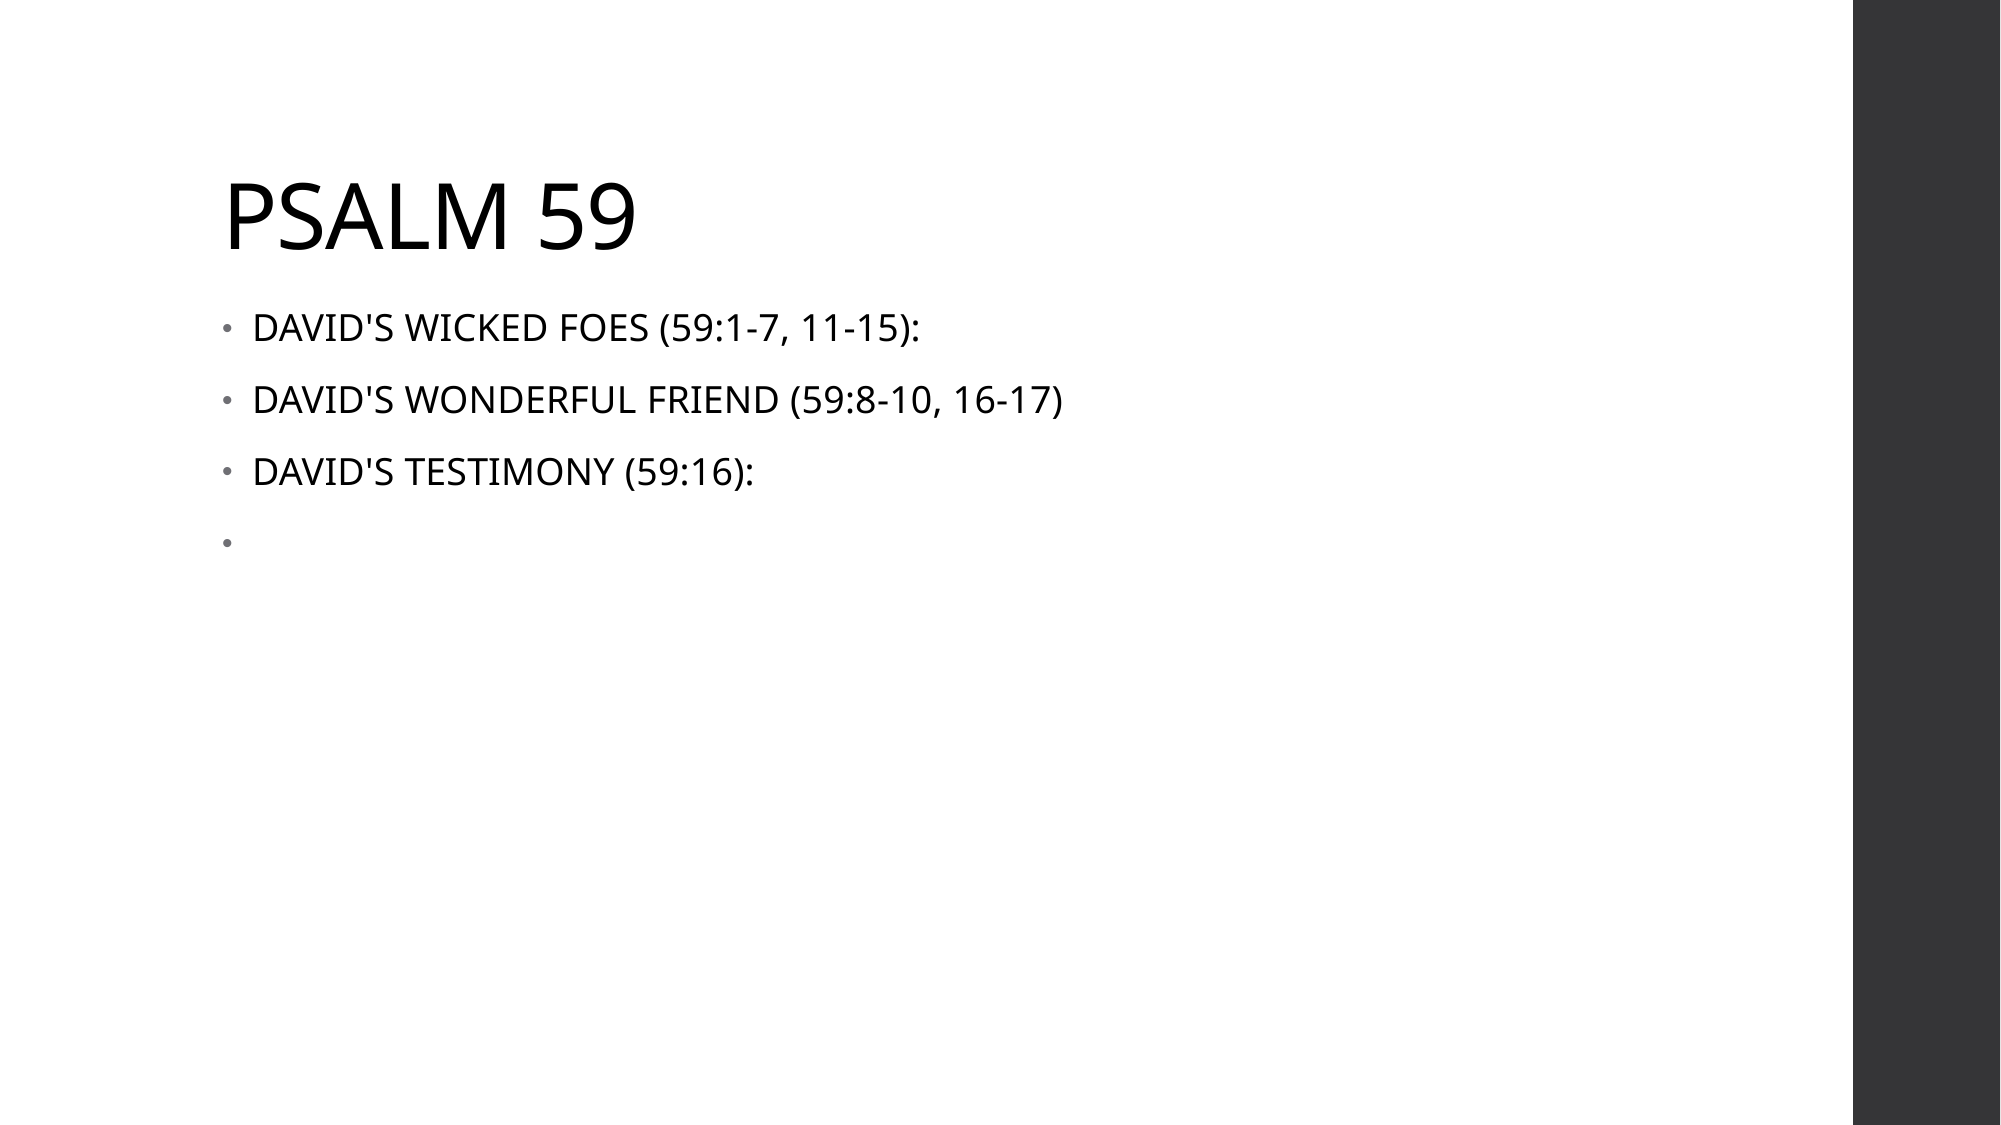

# PSALM 59
DAVID'S WICKED FOES (59:1-7, 11-15):
DAVID'S WONDERFUL FRIEND (59:8-10, 16-17)
DAVID'S TESTIMONY (59:16):